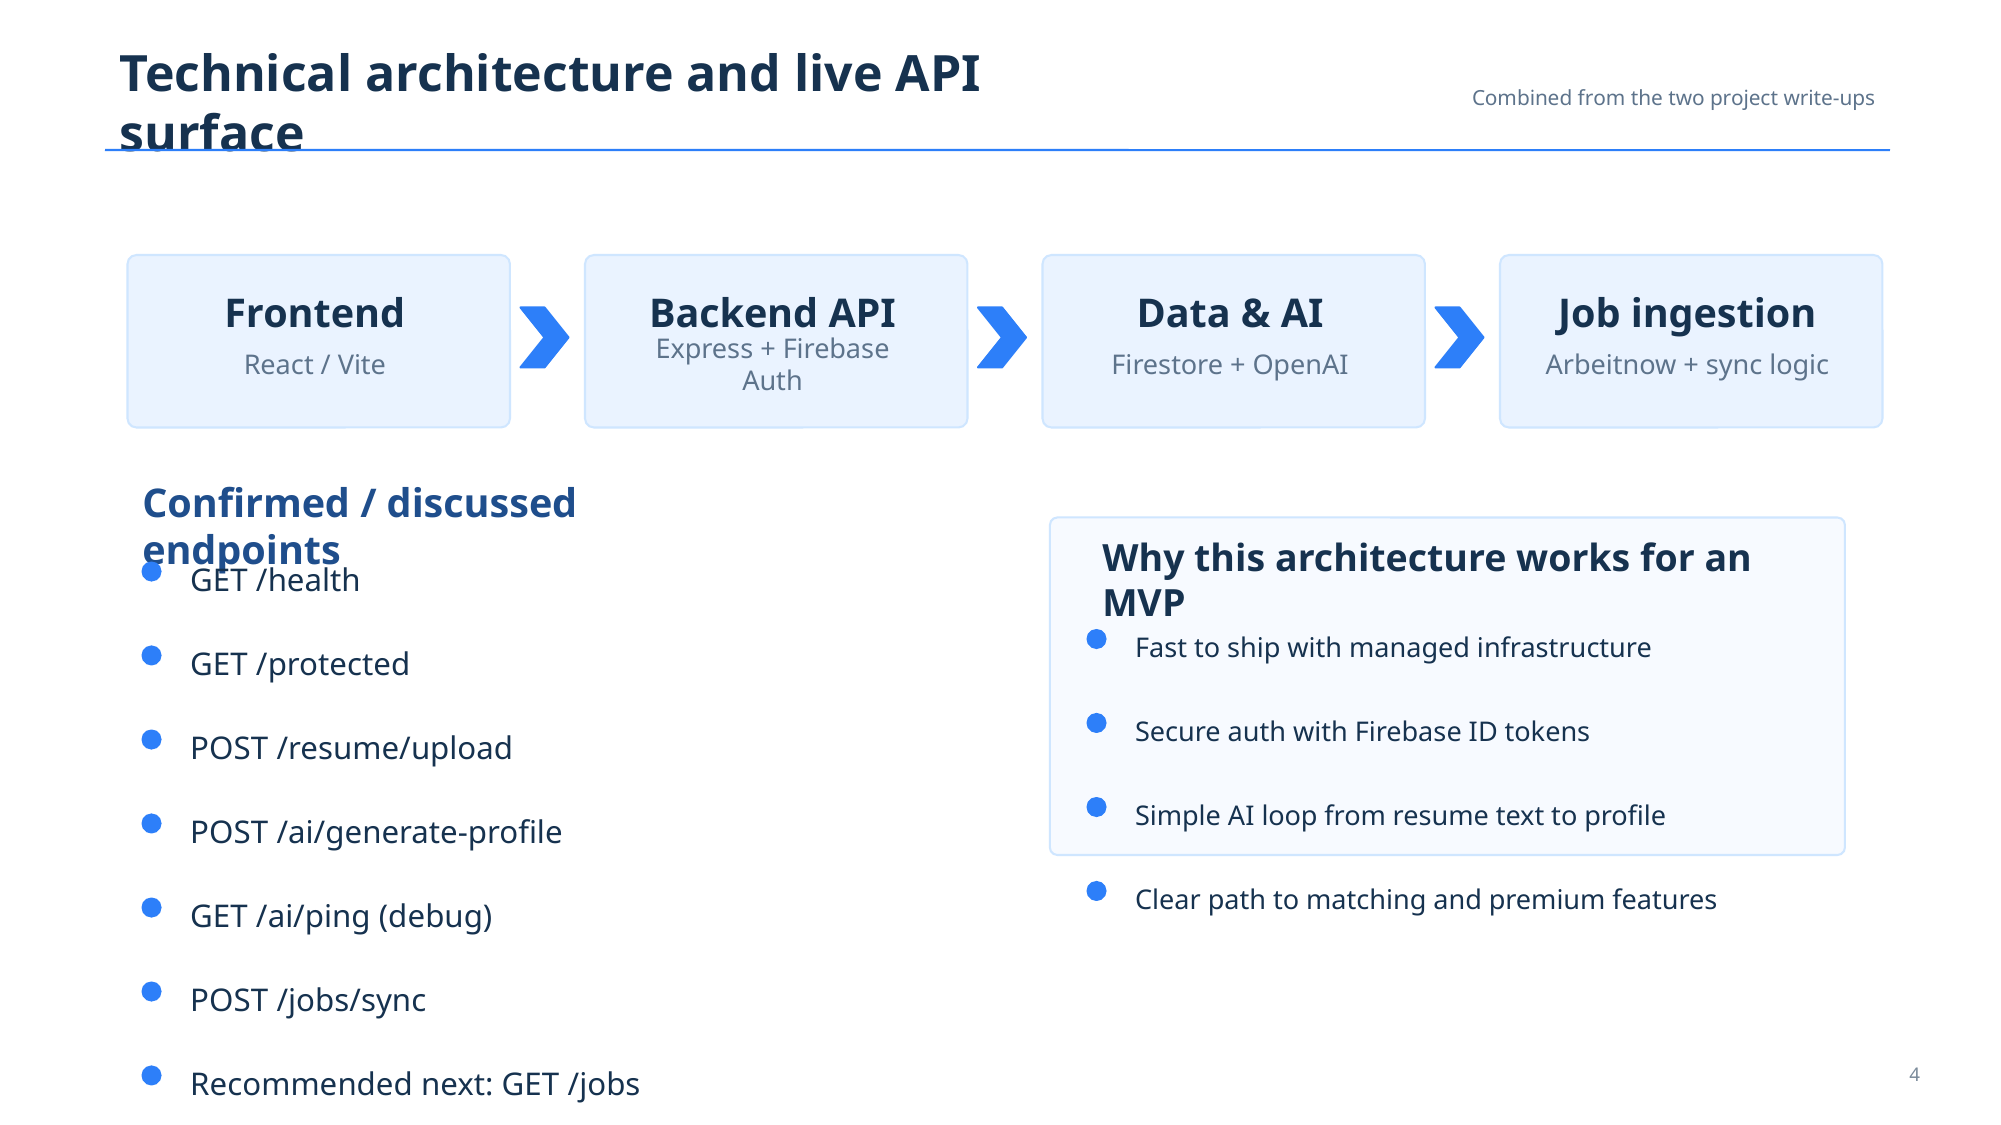

Technical architecture and live API surface
Combined from the two project write-ups
Frontend
Backend API
Data & AI
Job ingestion
React / Vite
Express + Firebase Auth
Firestore + OpenAI
Arbeitnow + sync logic
Confirmed / discussed endpoints
GET /health
Why this architecture works for an MVP
Fast to ship with managed infrastructure
GET /protected
Secure auth with Firebase ID tokens
POST /resume/upload
Simple AI loop from resume text to profile
POST /ai/generate-profile
Clear path to matching and premium features
GET /ai/ping (debug)
POST /jobs/sync
Recommended next: GET /jobs
4